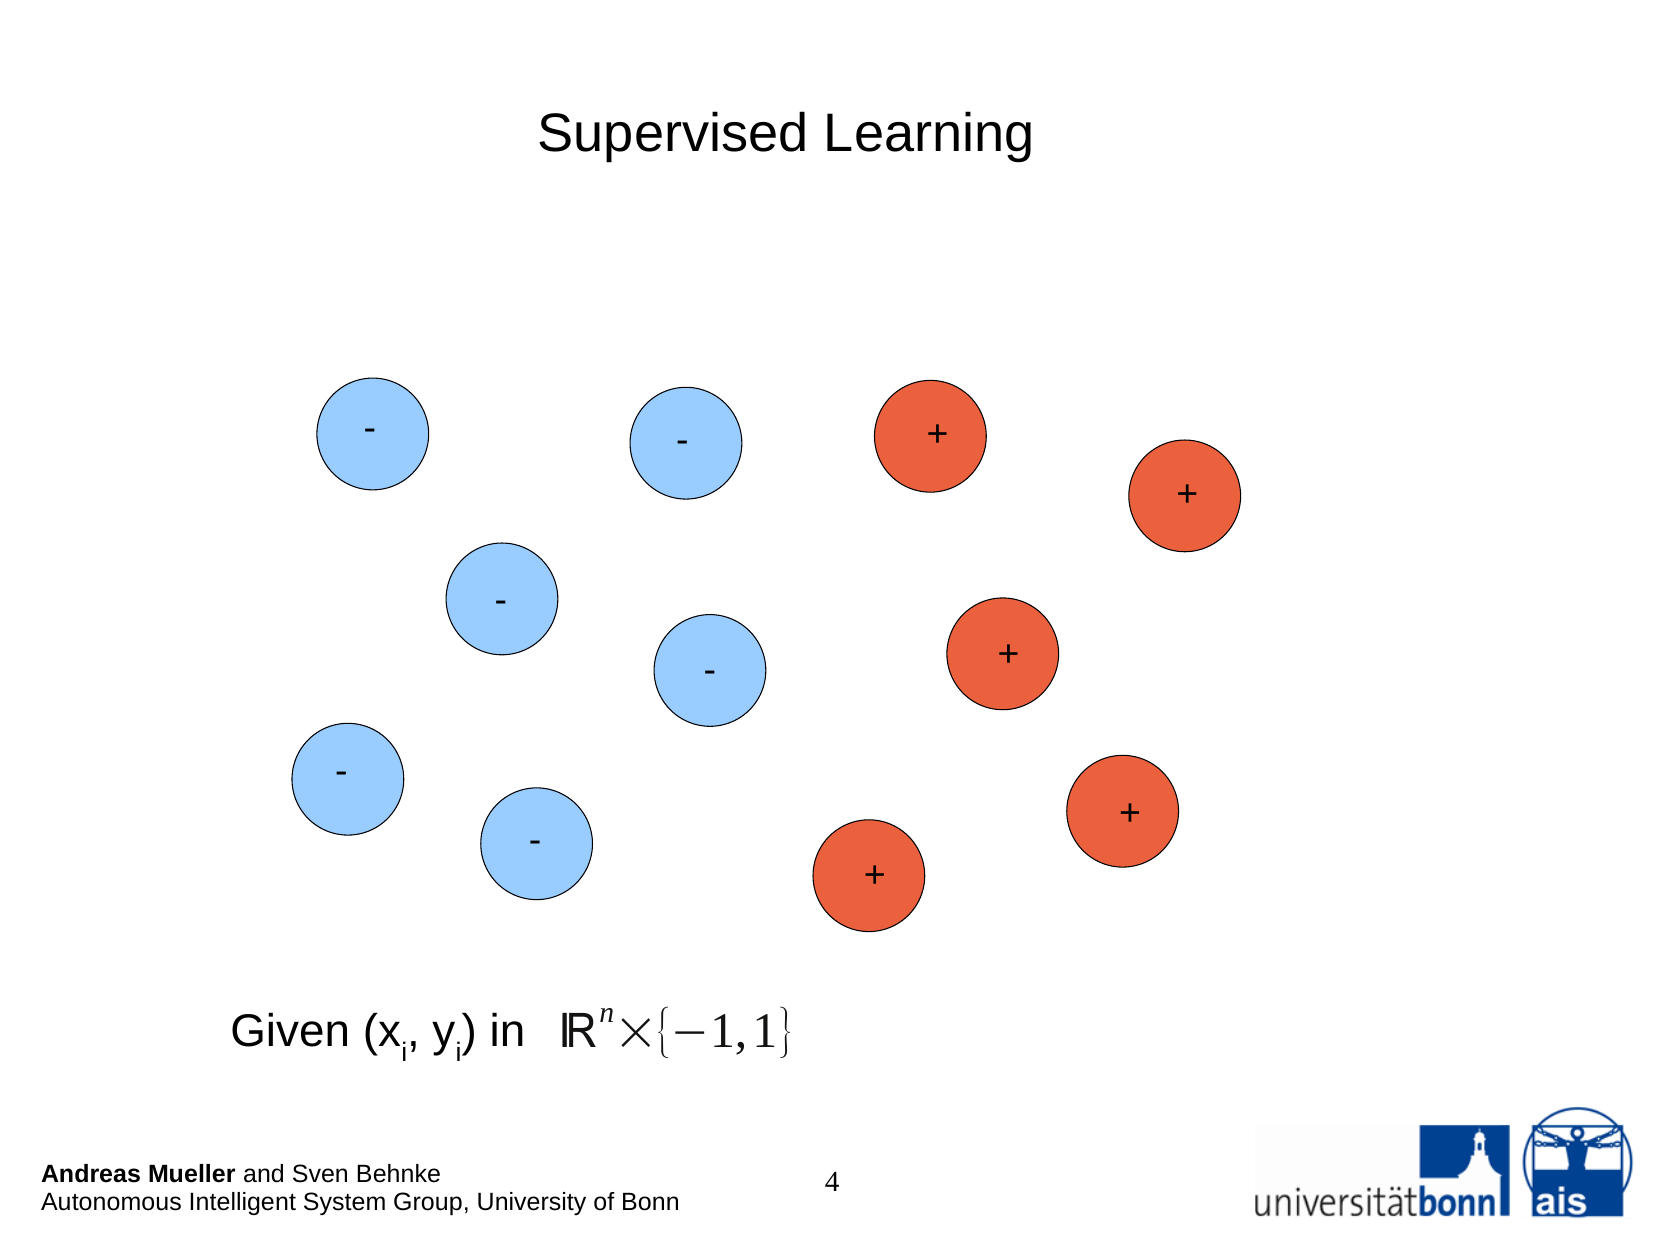

Supervised Learning
-
+
-
+
-
+
-
-
+
-
+
Given (xi, yi) in
Andreas Mueller, Sven Behnke University of Bonn
4